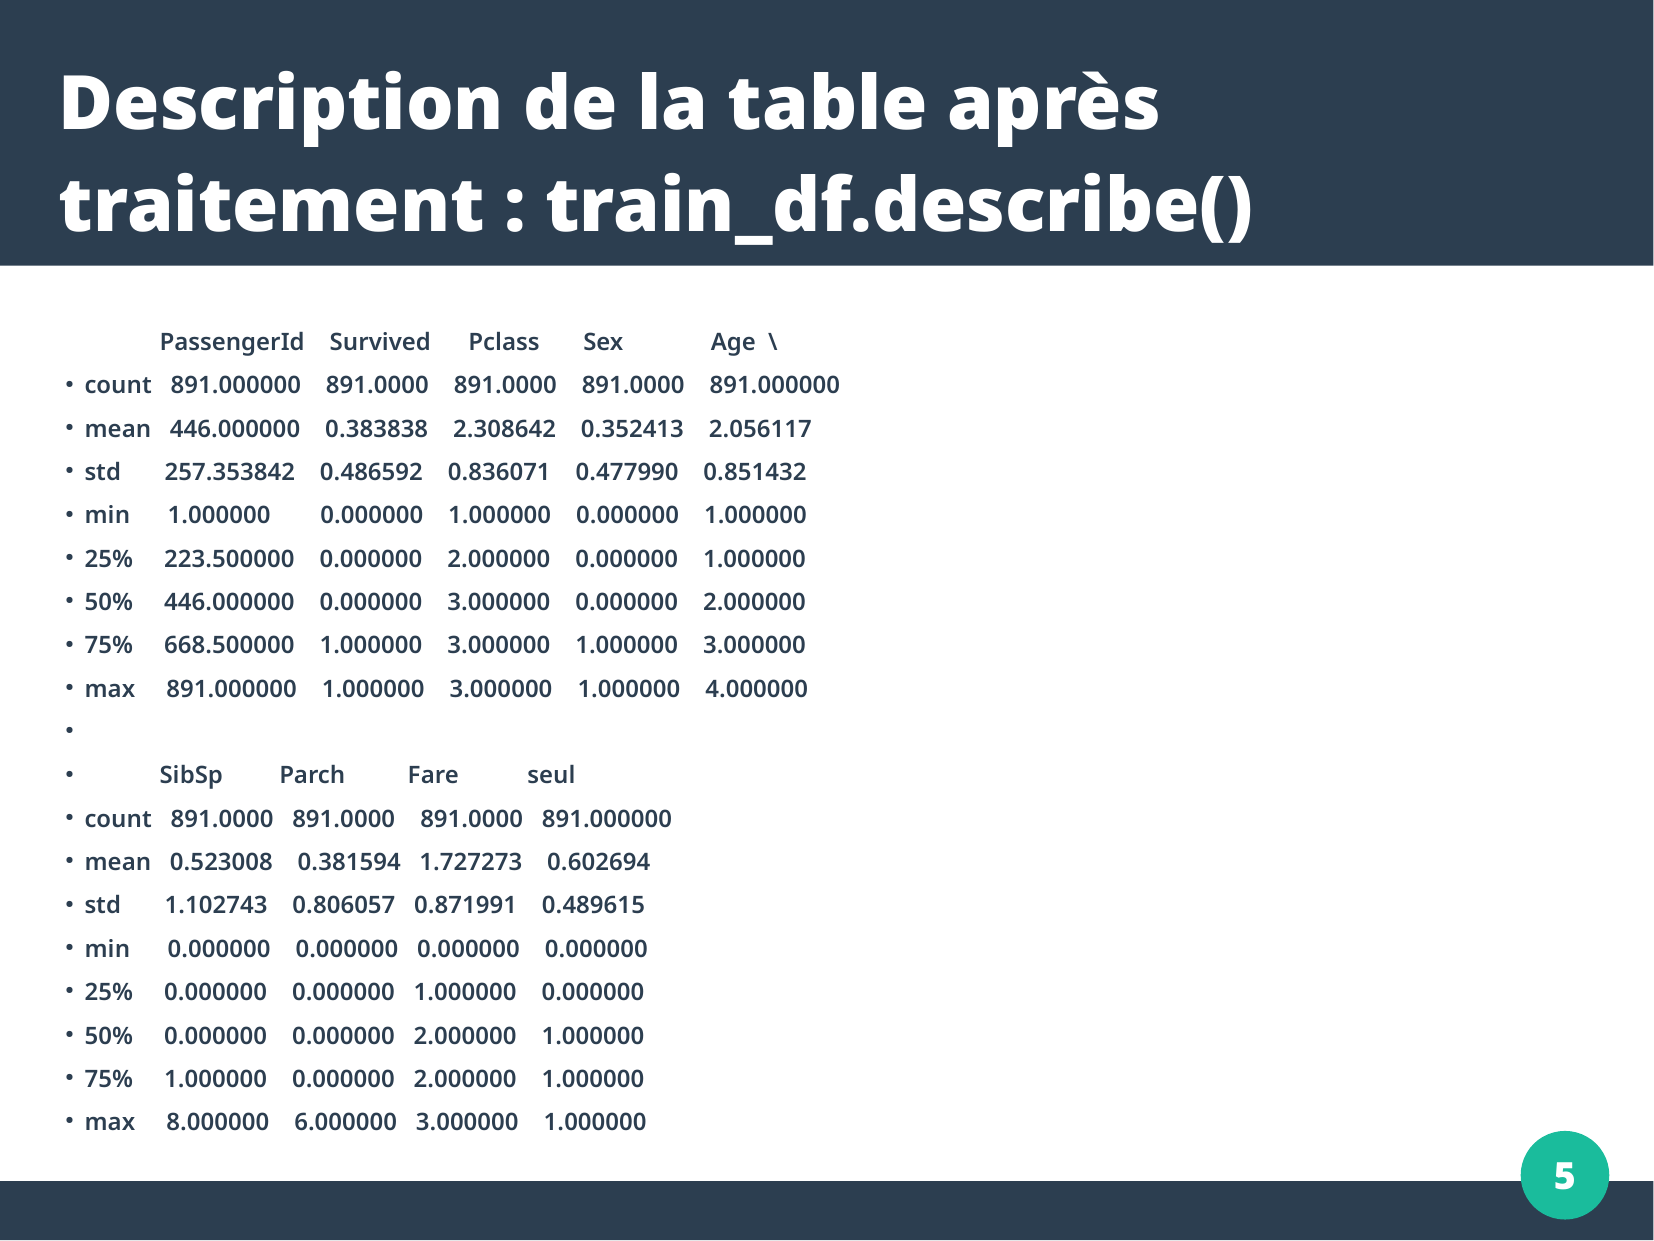

# Description de la table après traitement : train_df.describe()
 PassengerId Survived Pclass Sex Age \
count 891.000000 891.0000 891.0000 891.0000 891.000000
mean 446.000000 0.383838 2.308642 0.352413 2.056117
std 257.353842 0.486592 0.836071 0.477990 0.851432
min 1.000000 0.000000 1.000000 0.000000 1.000000
25% 223.500000 0.000000 2.000000 0.000000 1.000000
50% 446.000000 0.000000 3.000000 0.000000 2.000000
75% 668.500000 1.000000 3.000000 1.000000 3.000000
max 891.000000 1.000000 3.000000 1.000000 4.000000
 SibSp Parch Fare seul
count 891.0000 891.0000 891.0000 891.000000
mean 0.523008 0.381594 1.727273 0.602694
std 1.102743 0.806057 0.871991 0.489615
min 0.000000 0.000000 0.000000 0.000000
25% 0.000000 0.000000 1.000000 0.000000
50% 0.000000 0.000000 2.000000 1.000000
75% 1.000000 0.000000 2.000000 1.000000
max 8.000000 6.000000 3.000000 1.000000
5